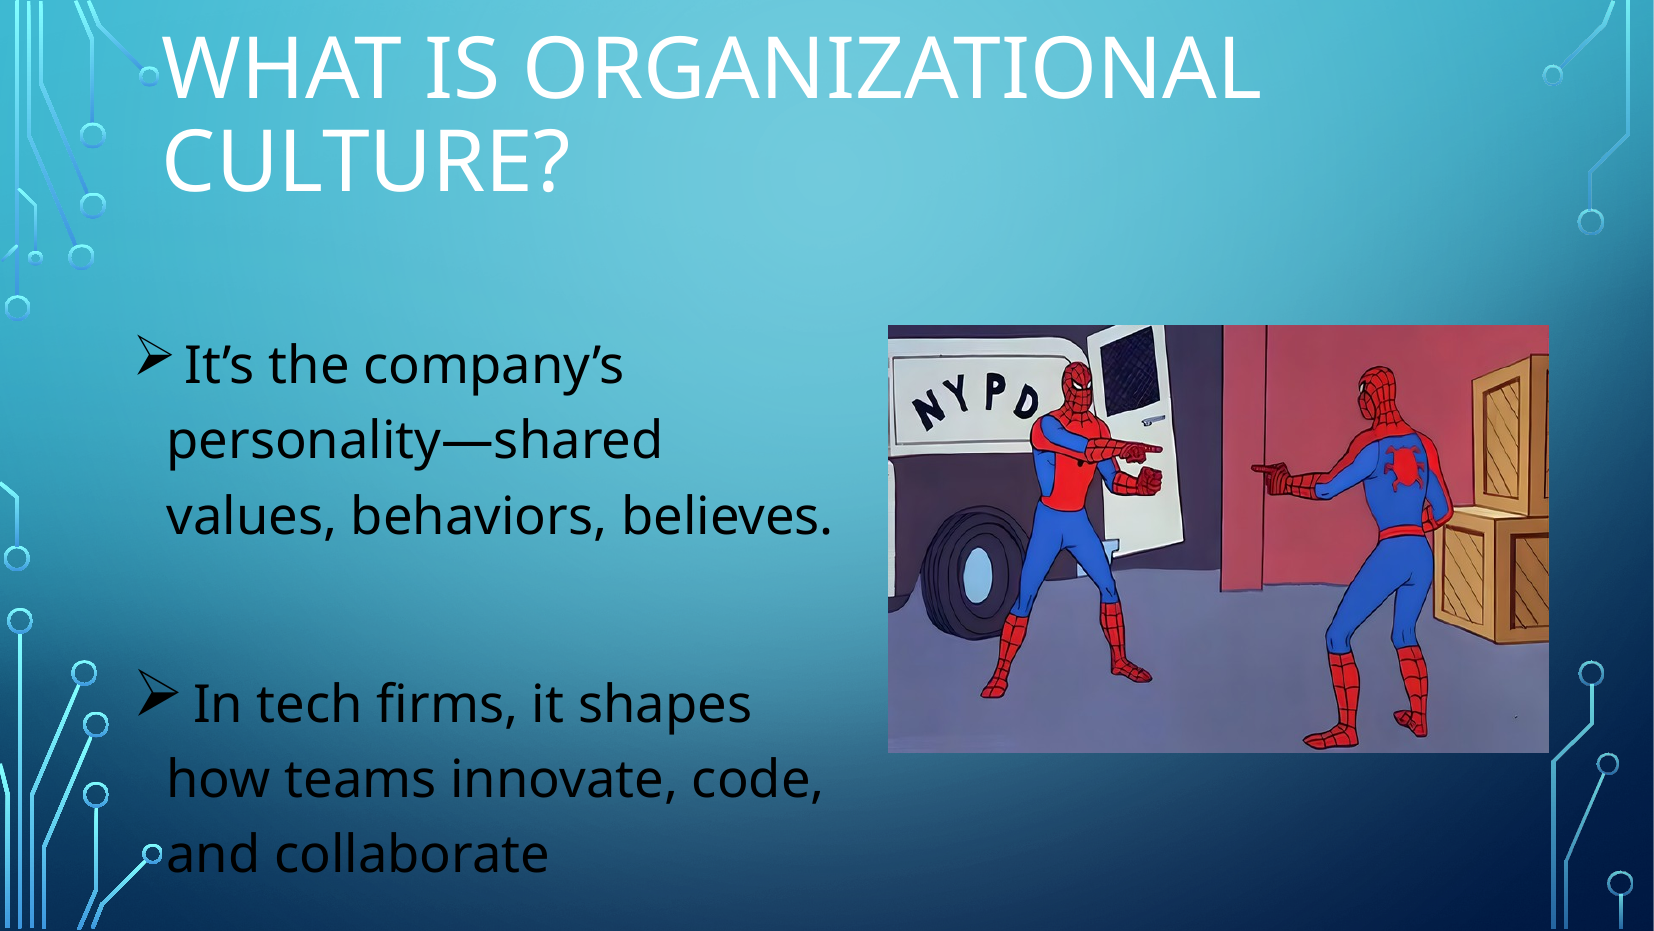

# What is Organizational Culture?
 It’s the company’s personality—shared values, behaviors, believes.
 In tech firms, it shapes how teams innovate, code, and collaborate